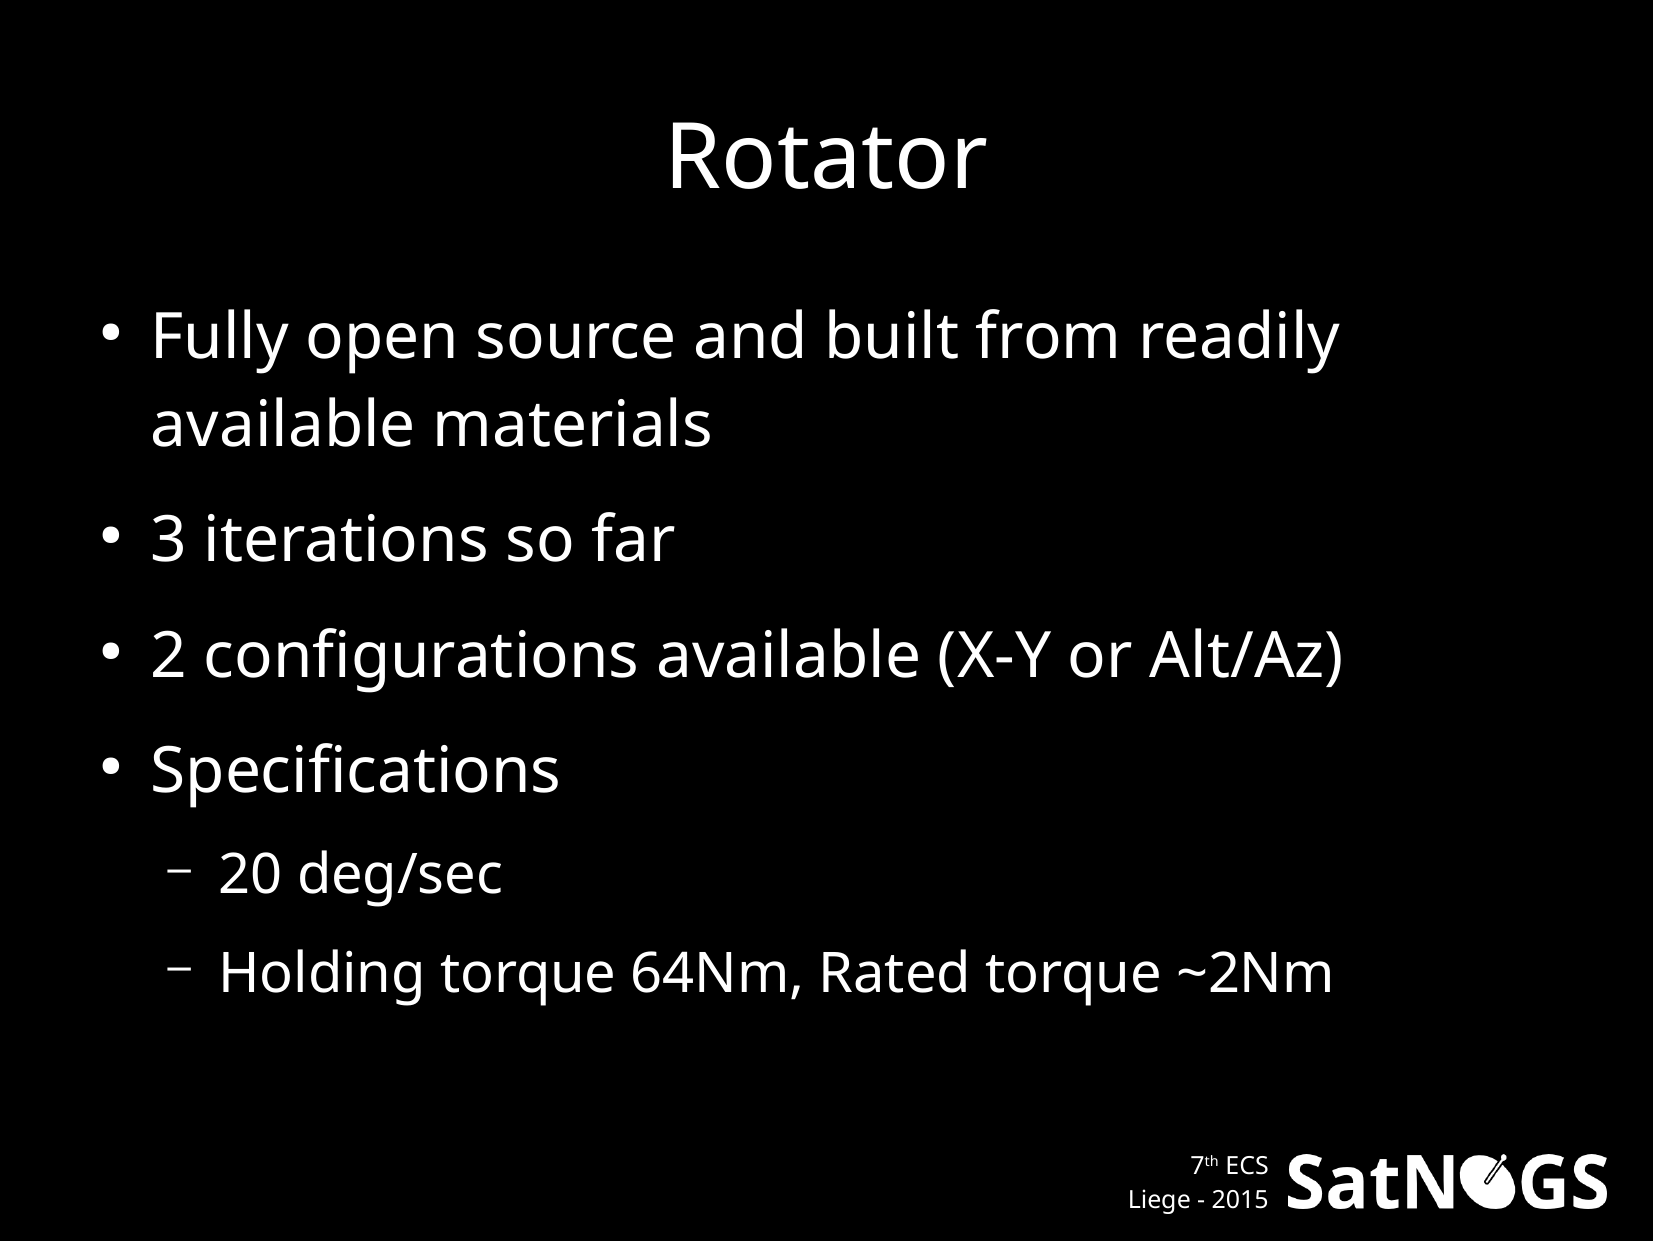

# Rotator
Fully open source and built from readily available materials
3 iterations so far
2 configurations available (X-Y or Alt/Az)
Specifications
20 deg/sec
Holding torque 64Nm, Rated torque ~2Nm